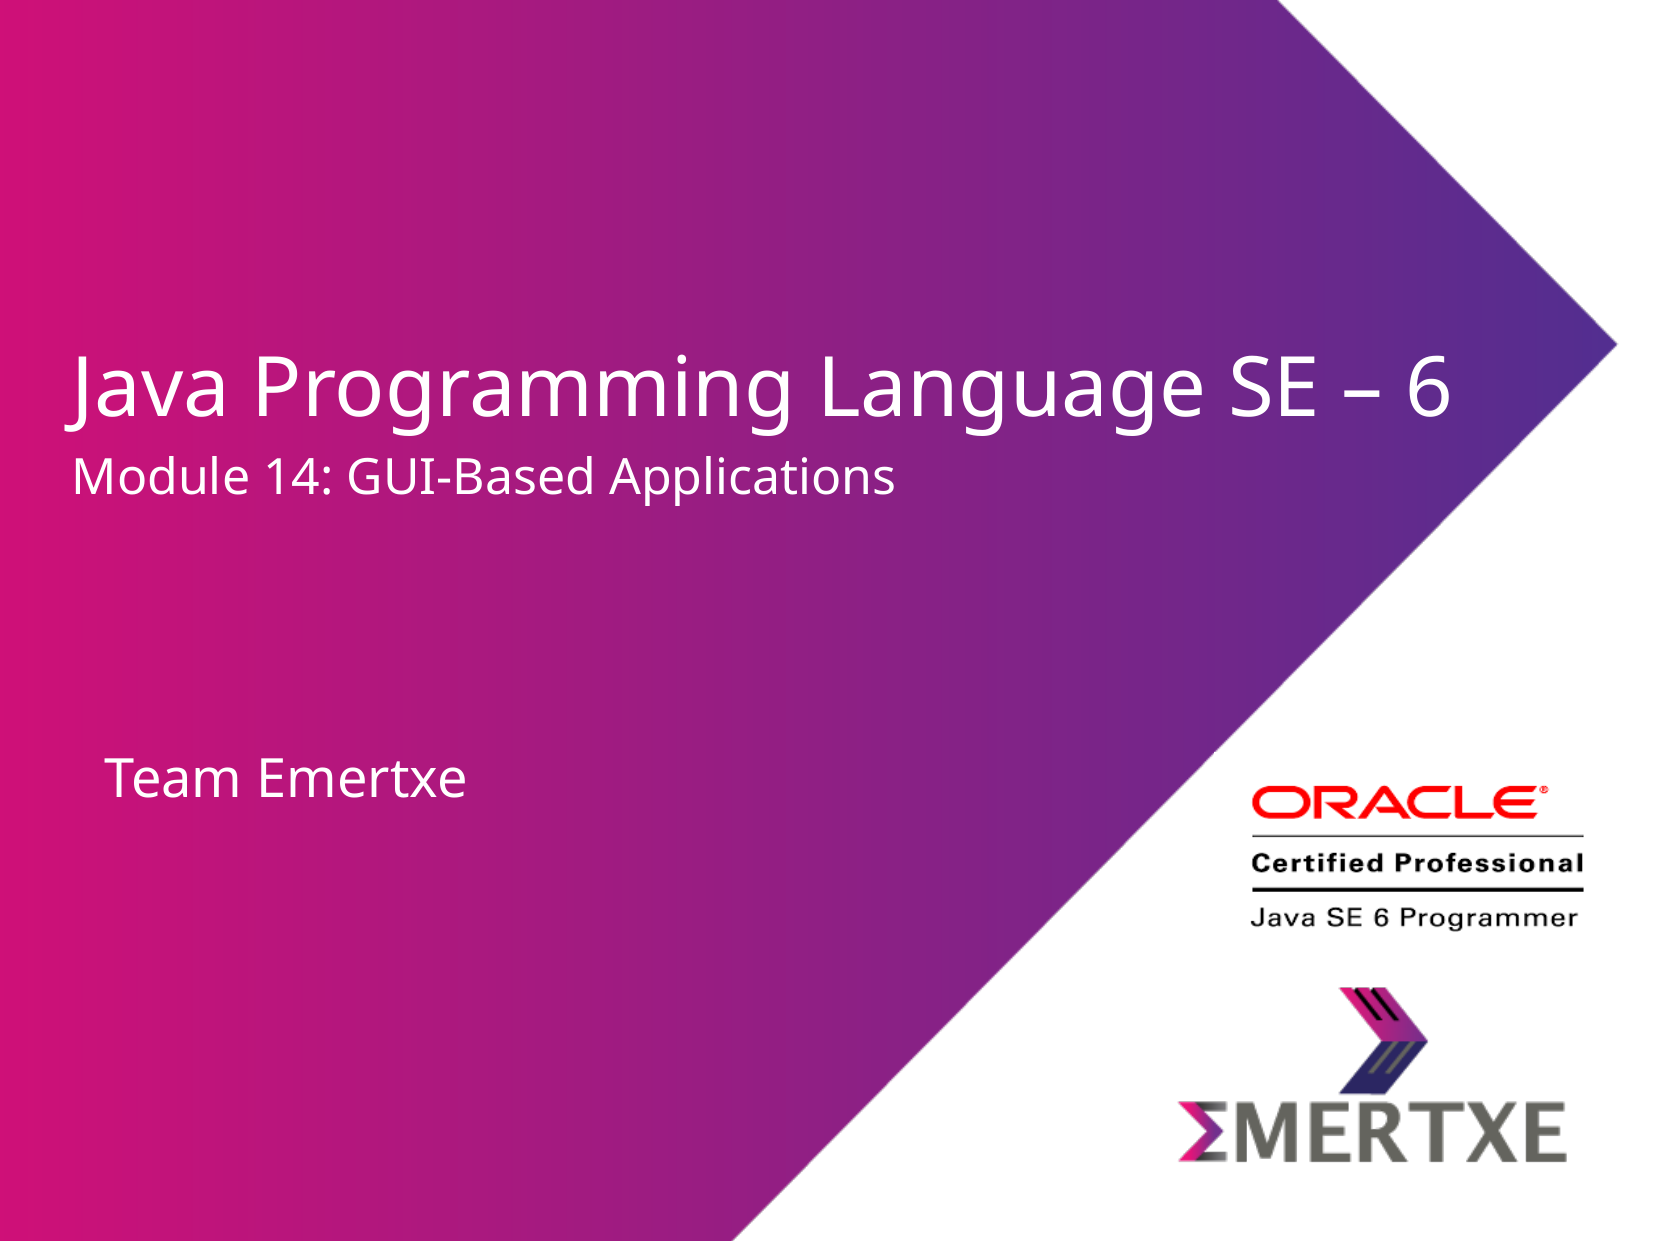

# Java Programming Language SE – 6 Module 14: GUI-Based Applications